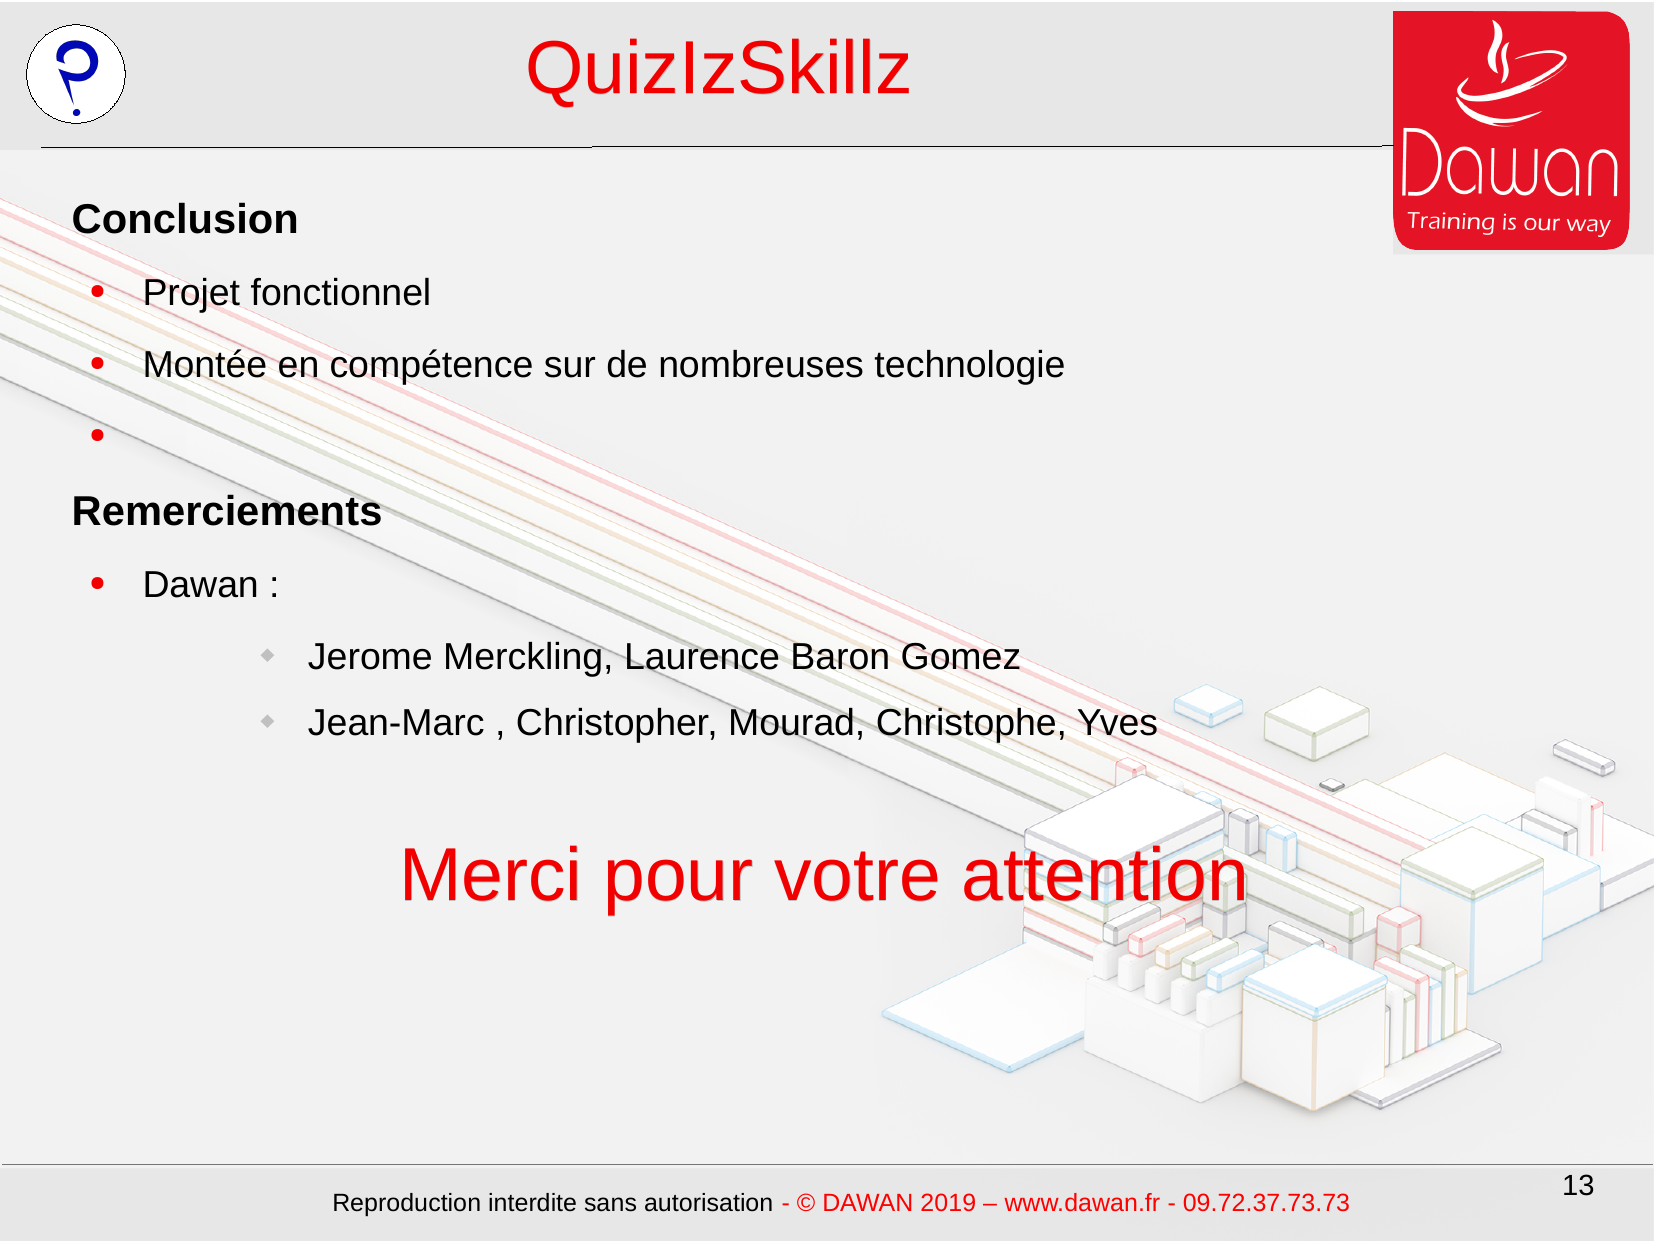

# QuizIzSkillz
Conclusion
Projet fonctionnel
Montée en compétence sur de nombreuses technologie
Remerciements
Dawan :
Jerome Merckling, Laurence Baron Gomez
Jean-Marc , Christopher, Mourad, Christophe, Yves
Merci pour votre attention
13